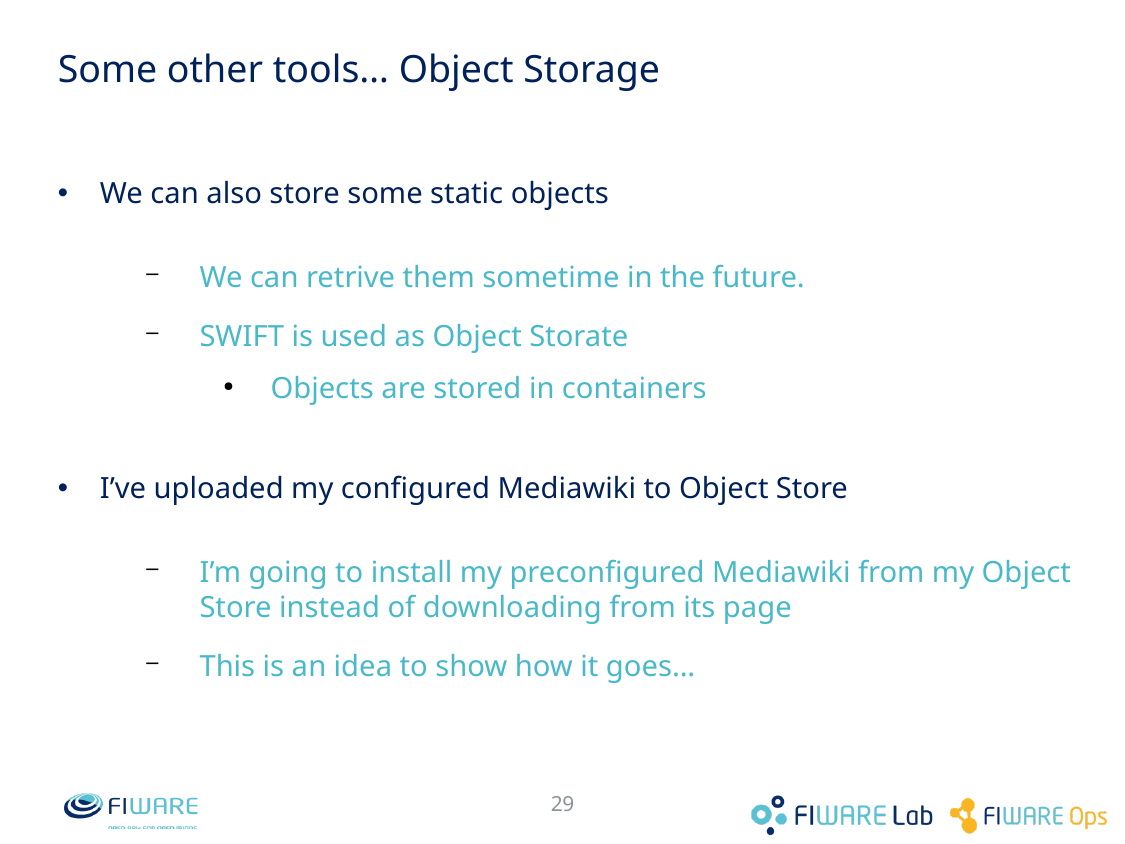

# Some other tools… Object Storage
We can also store some static objects
We can retrive them sometime in the future.
SWIFT is used as Object Storate
Objects are stored in containers
I’ve uploaded my configured Mediawiki to Object Store
I’m going to install my preconfigured Mediawiki from my Object Store instead of downloading from its page
This is an idea to show how it goes...